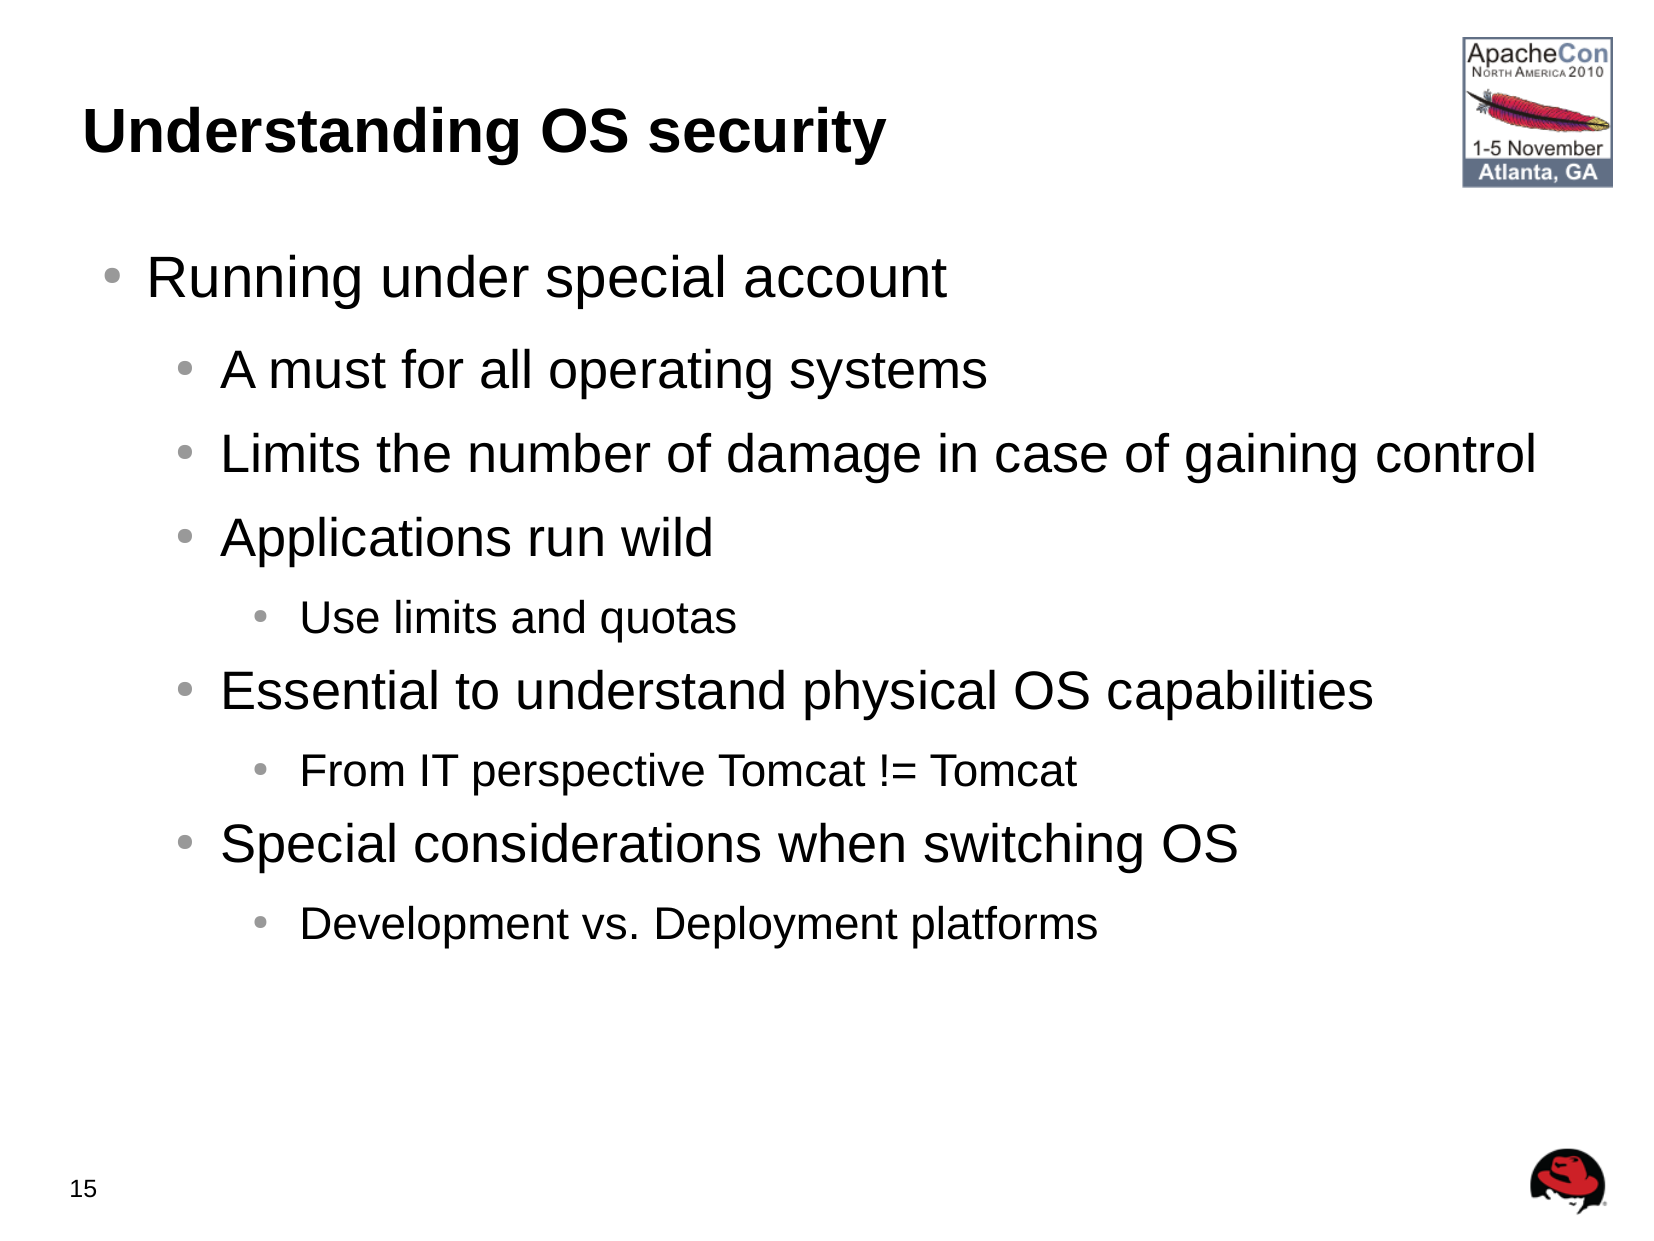

# Understanding OS security
Running under special account
A must for all operating systems
Limits the number of damage in case of gaining control
Applications run wild
Use limits and quotas
Essential to understand physical OS capabilities
From IT perspective Tomcat != Tomcat
Special considerations when switching OS
Development vs. Deployment platforms